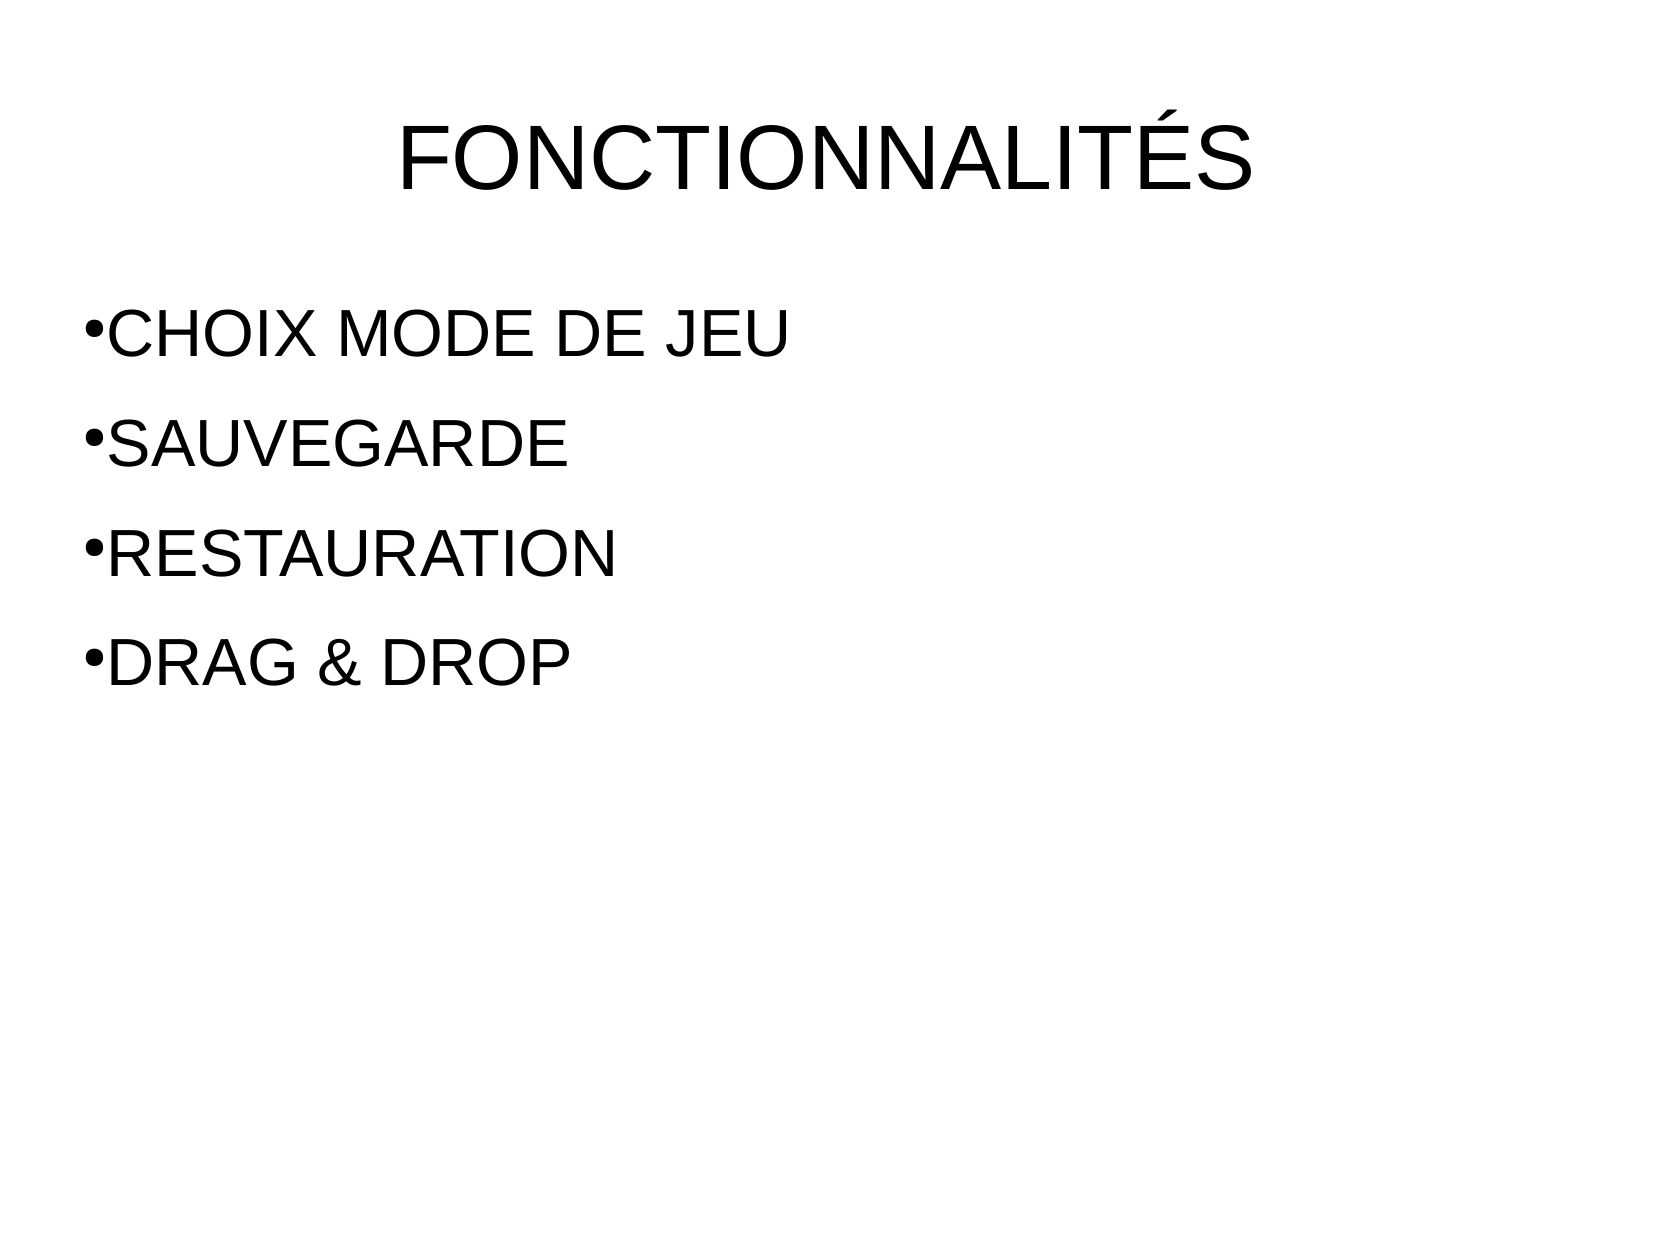

# FONCTIONNALITÉS
CHOIX MODE DE JEU
SAUVEGARDE
RESTAURATION
DRAG & DROP